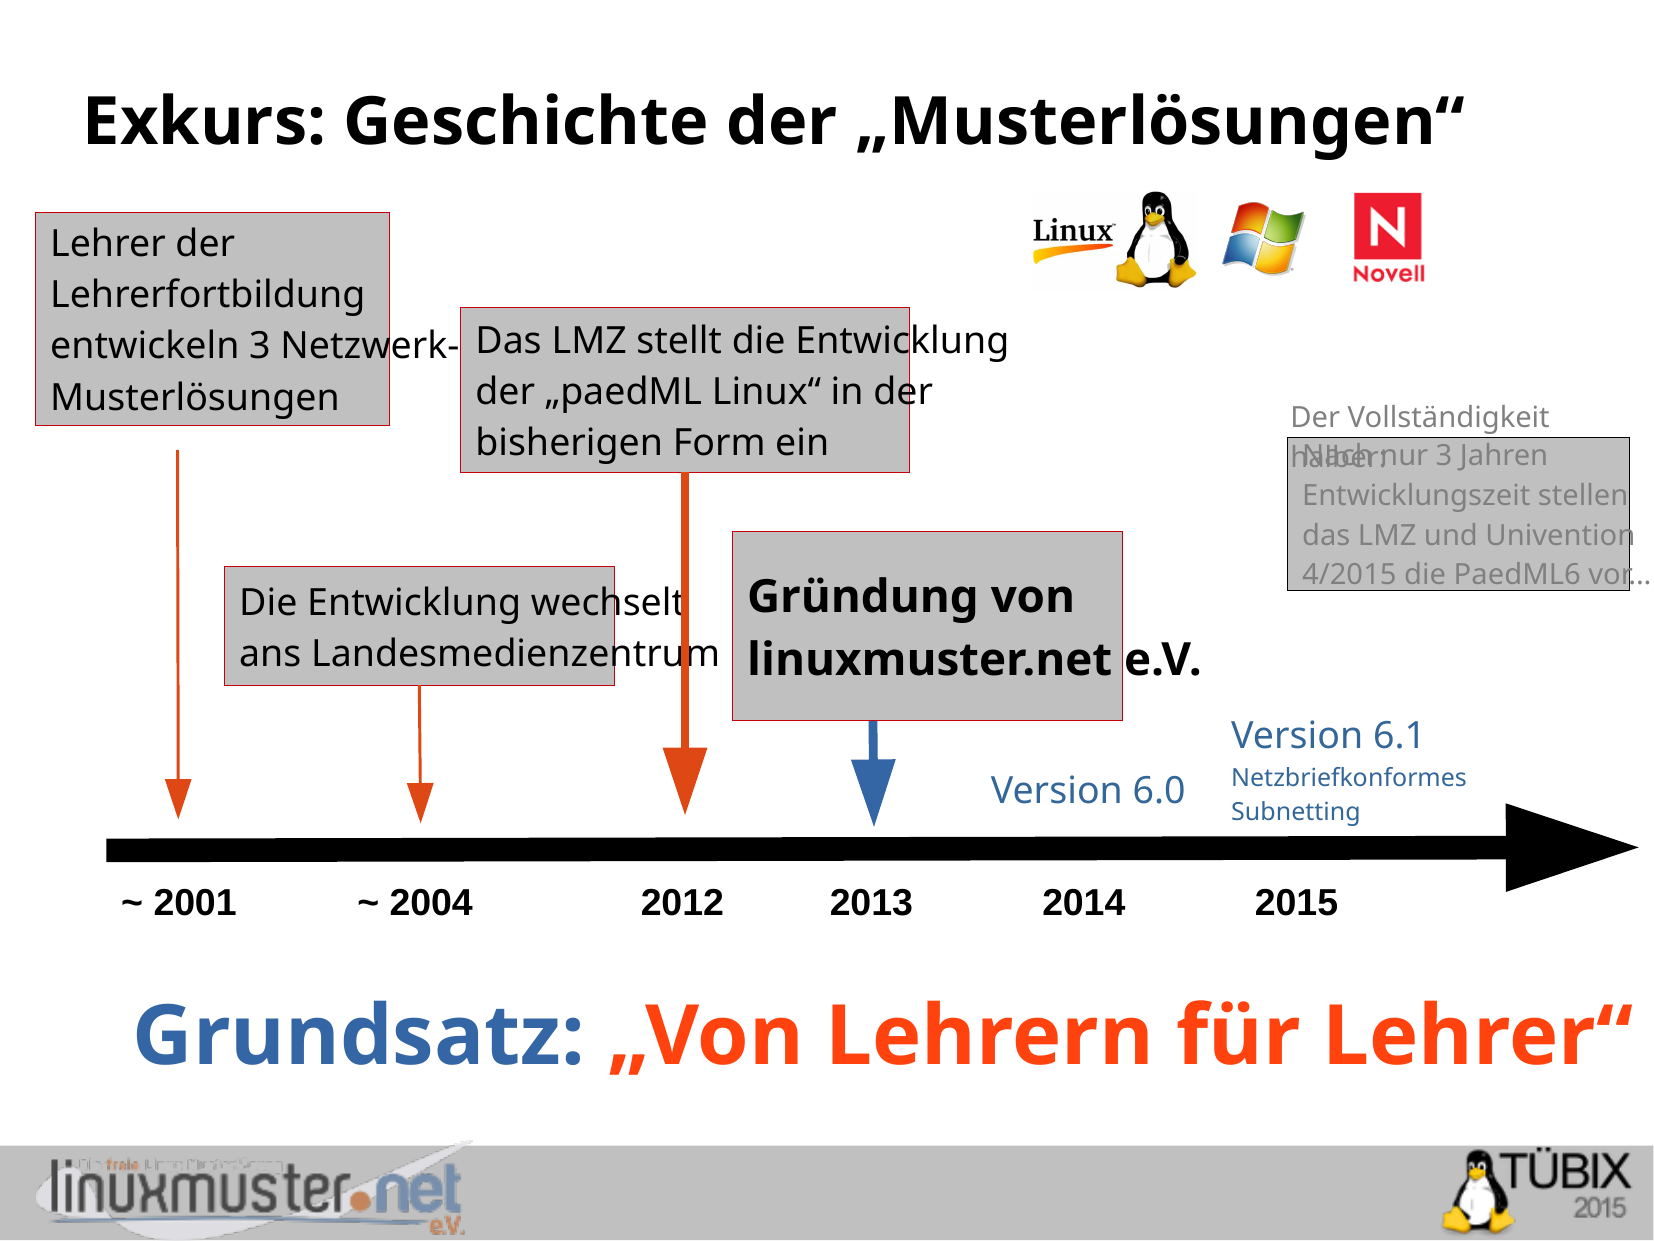

# Exkurs: Geschichte der „Musterlösungen“
Lehrer der
Lehrerfortbildung
entwickeln 3 Netzwerk-
Musterlösungen
Das LMZ stellt die Entwicklung
der „paedML Linux“ in der
bisherigen Form ein
Der Vollständigkeit halber:
Nach nur 3 Jahren
Entwicklungszeit stellen
das LMZ und Univention
4/2015 die PaedML6 vor...
Gründung von
linuxmuster.net e.V.
Die Entwicklung wechselt
ans Landesmedienzentrum
Version 6.1
Netzbriefkonformes
Subnetting
Version 6.0
~ 2001
~ 2004
2012
2013
2014
2015
Grundsatz: „Von Lehrern für Lehrer“